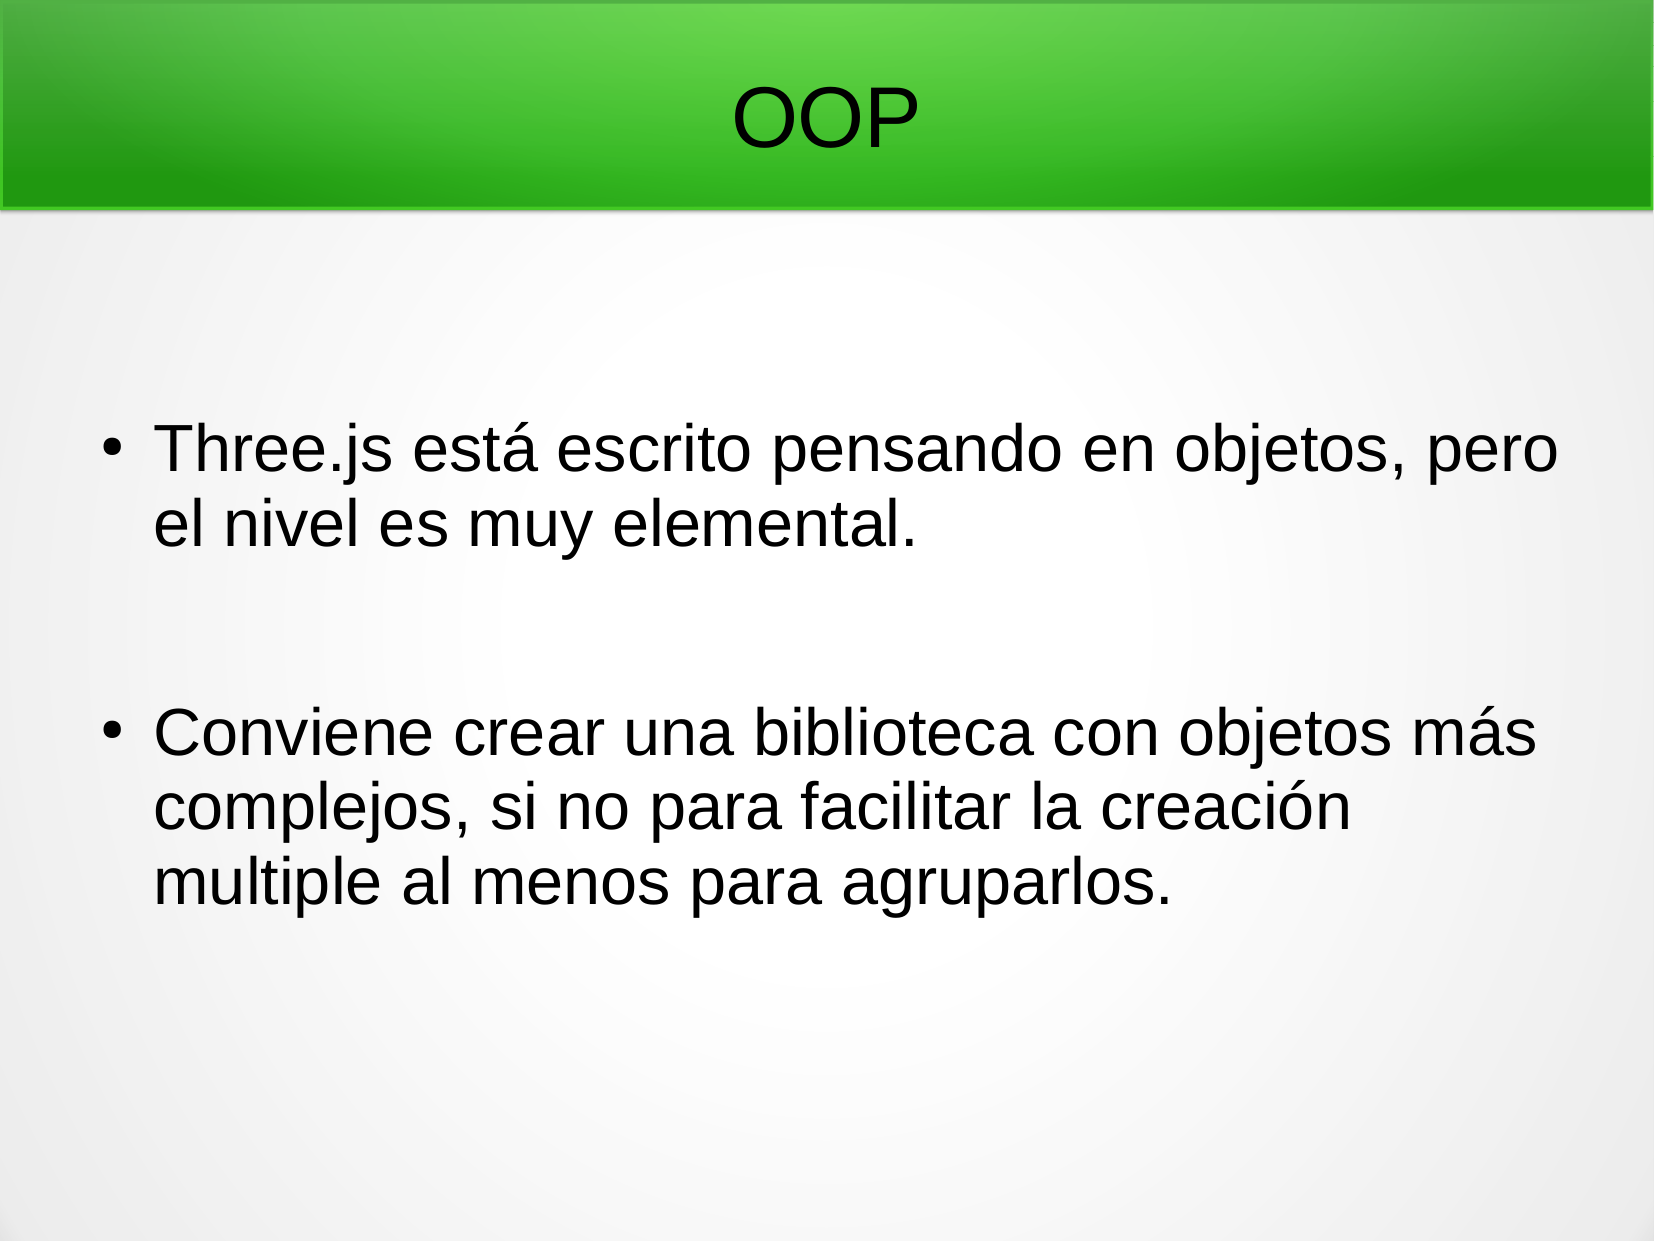

# OOP
Three.js está escrito pensando en objetos, pero el nivel es muy elemental.
Conviene crear una biblioteca con objetos más complejos, si no para facilitar la creación multiple al menos para agruparlos.